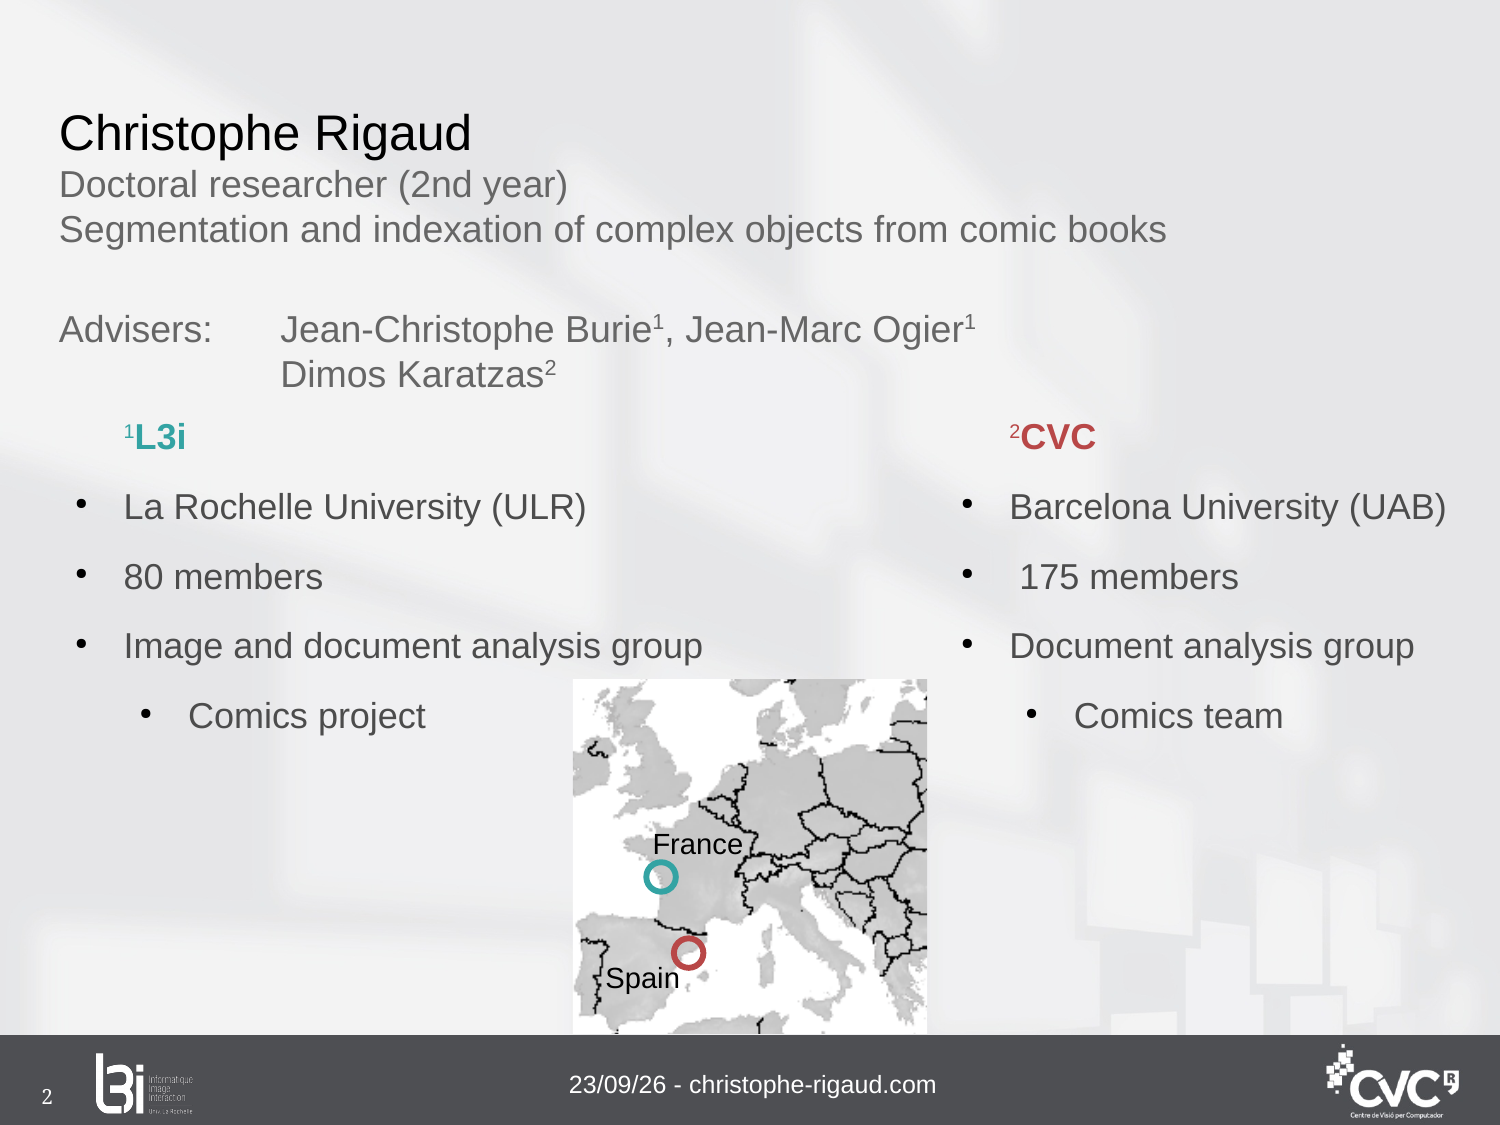

Christophe Rigaud
Doctoral researcher (2nd year)
Segmentation and indexation of complex objects from comic books
Advisers: 	Jean-Christophe Burie1, Jean-Marc Ogier1
			Dimos Karatzas2
1L3i
La Rochelle University (ULR)
80 members
Image and document analysis group
Comics project
# 2CVC
Barcelona University (UAB)
 175 members
Document analysis group
Comics team
France
Spain
 - christophe-rigaud.com
2